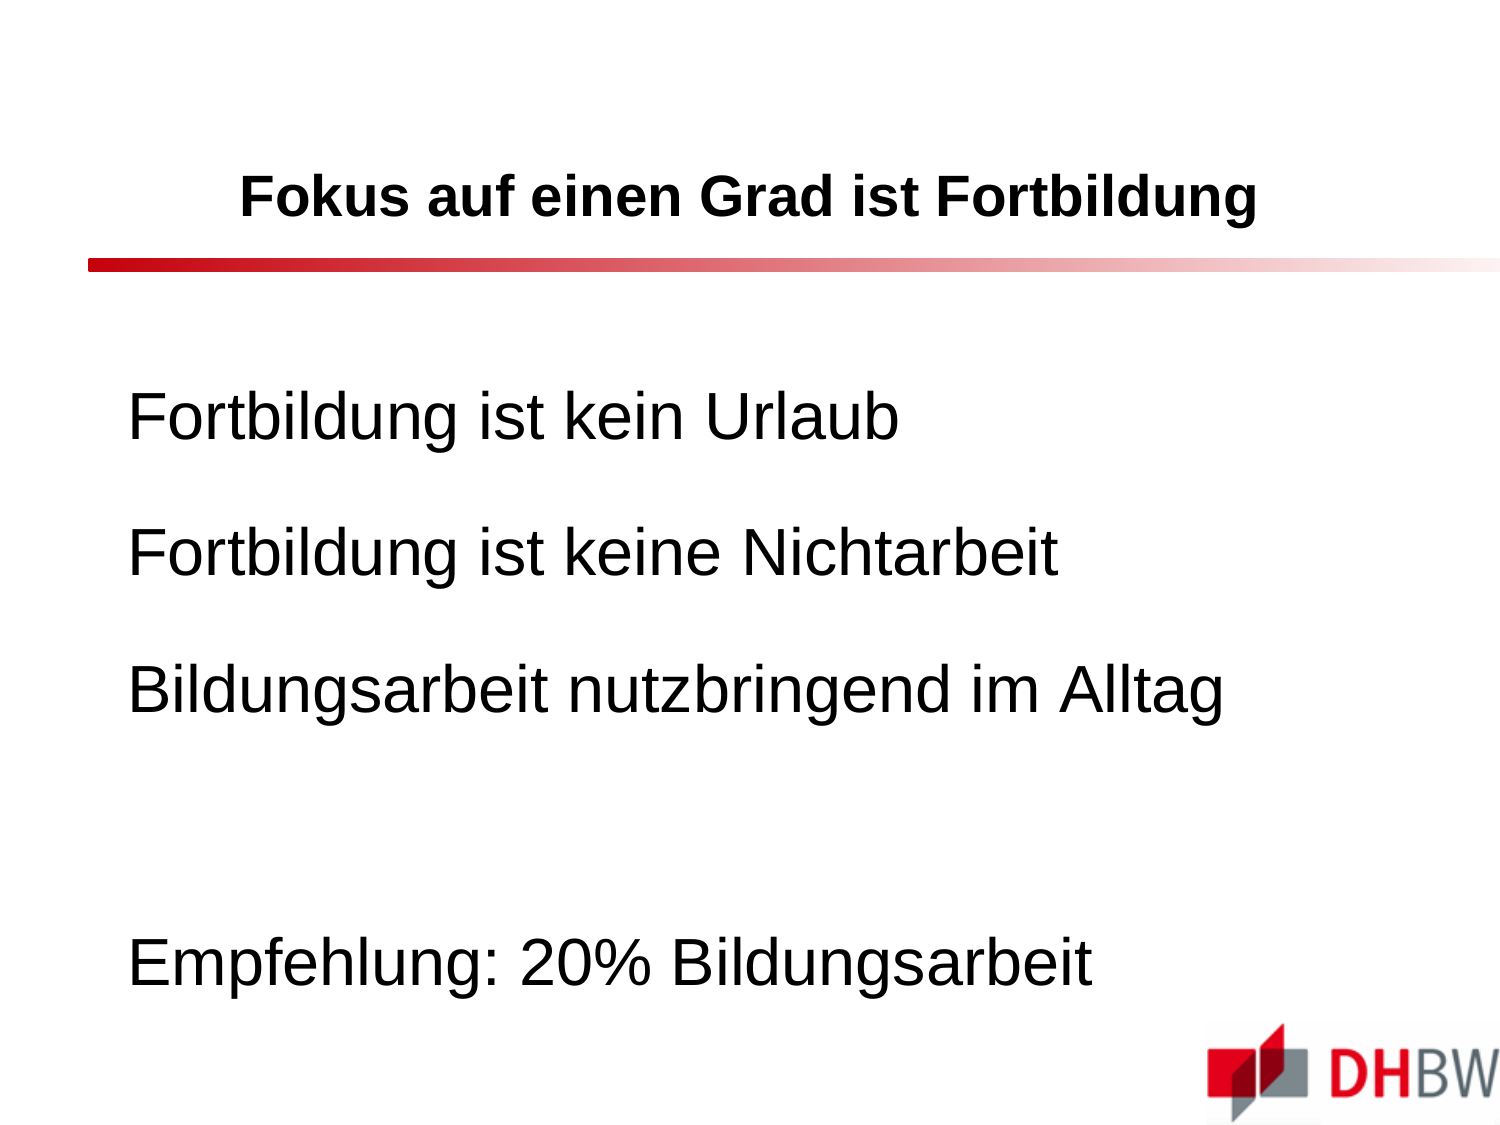

# Fokus auf einen Grad ist Fortbildung
Fortbildung ist kein Urlaub
Fortbildung ist keine Nichtarbeit
Bildungsarbeit nutzbringend im Alltag
Empfehlung: 20% Bildungsarbeit